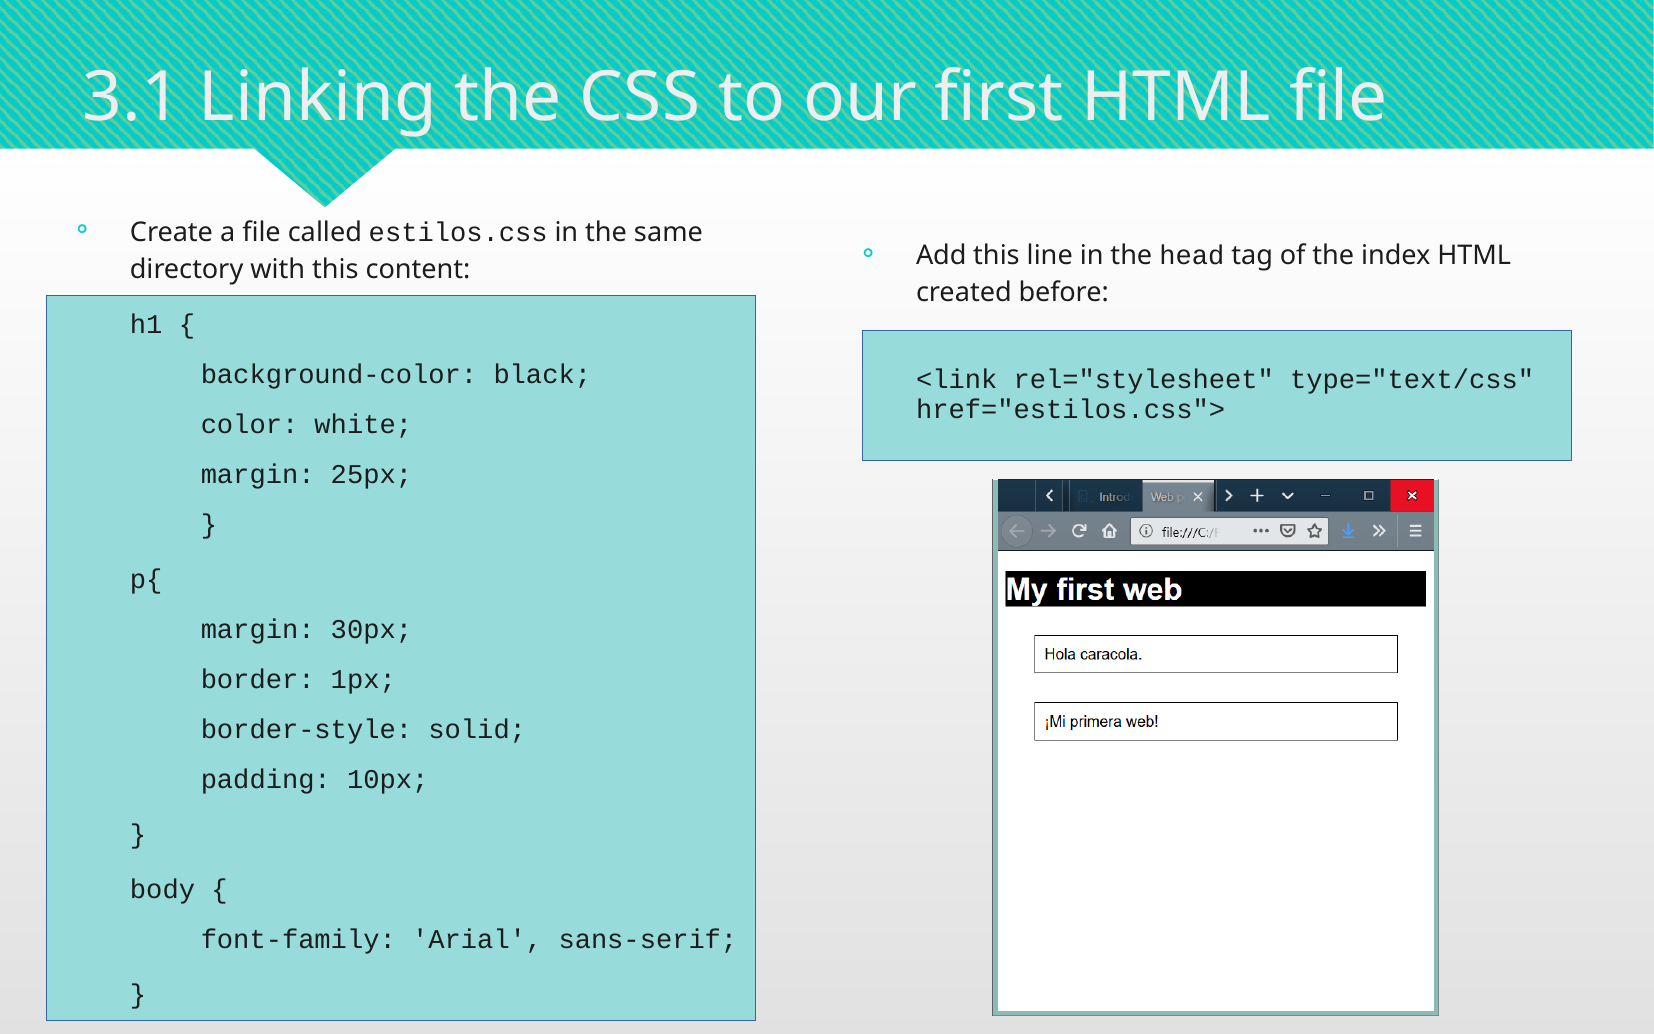

# 3.1 Linking the CSS to our first HTML file
Create a file called estilos.css in the same directory with this content:
h1 {
background-color: black;
color: white;
margin: 25px;
}
p{
margin: 30px;
border: 1px;
border-style: solid;
padding: 10px;
}
body {
font-family: 'Arial', sans-serif;
}
Add this line in the head tag of the index HTML created before:
<link rel="stylesheet" type="text/css" href="estilos.css">